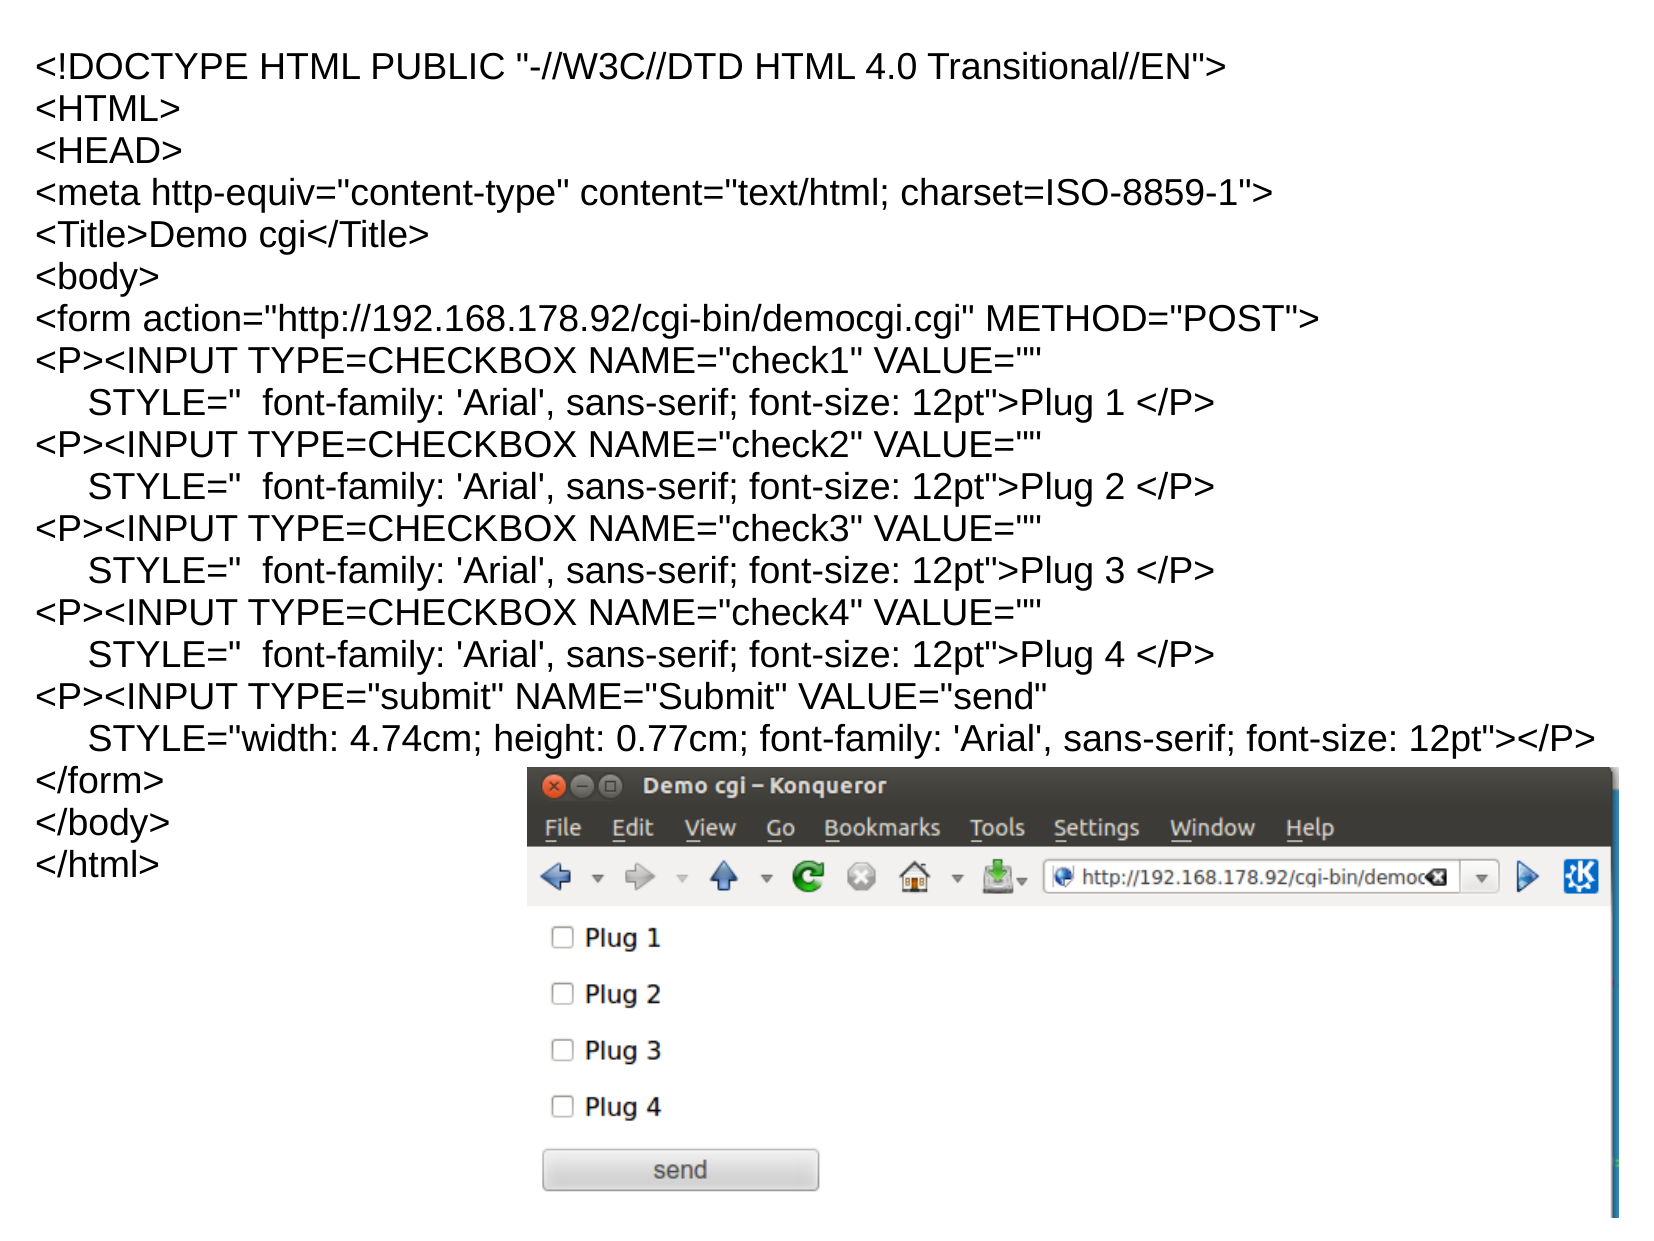

<!DOCTYPE HTML PUBLIC "-//W3C//DTD HTML 4.0 Transitional//EN">
<HTML>
<HEAD>
<meta http-equiv="content-type" content="text/html; charset=ISO-8859-1">
<Title>Demo cgi</Title>
<body>
<form action="http://192.168.178.92/cgi-bin/democgi.cgi" METHOD="POST">
<P><INPUT TYPE=CHECKBOX NAME="check1" VALUE=""
 STYLE=" font-family: 'Arial', sans-serif; font-size: 12pt">Plug 1 </P>
<P><INPUT TYPE=CHECKBOX NAME="check2" VALUE=""
 STYLE=" font-family: 'Arial', sans-serif; font-size: 12pt">Plug 2 </P>
<P><INPUT TYPE=CHECKBOX NAME="check3" VALUE=""
 STYLE=" font-family: 'Arial', sans-serif; font-size: 12pt">Plug 3 </P>
<P><INPUT TYPE=CHECKBOX NAME="check4" VALUE=""
 STYLE=" font-family: 'Arial', sans-serif; font-size: 12pt">Plug 4 </P>
<P><INPUT TYPE="submit" NAME="Submit" VALUE="send"
 STYLE="width: 4.74cm; height: 0.77cm; font-family: 'Arial', sans-serif; font-size: 12pt"></P>
</form>
</body>
</html>